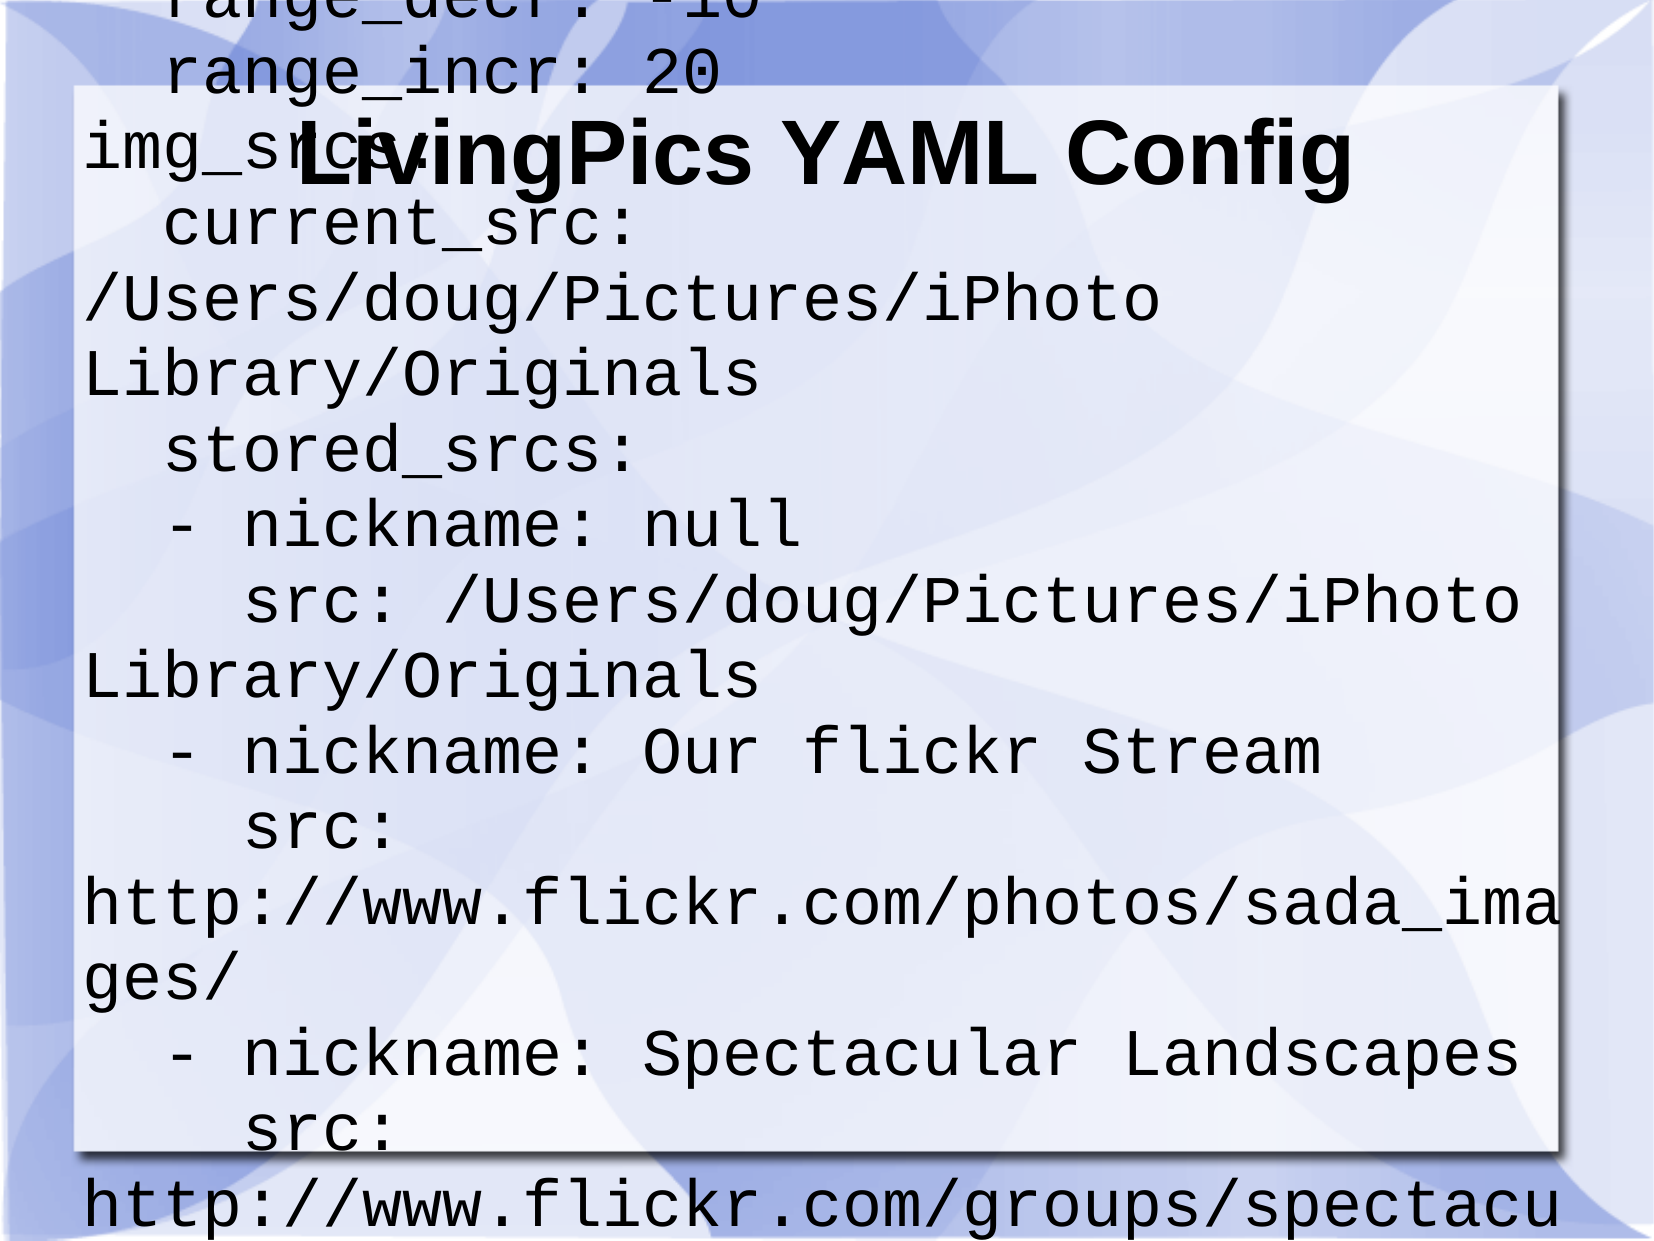

exclude_file: exclusions.yaml
img_selection:
 prob_of_jump: 0.05
 range_decr: -10
 range_incr: 20
img_srcs:
 current_src: /Users/doug/Pictures/iPhoto Library/Originals
 stored_srcs:
 - nickname: null
 src: /Users/doug/Pictures/iPhoto Library/Originals
 - nickname: Our flickr Stream
 src: http://www.flickr.com/photos/sada_images/
 - nickname: Spectacular Landscapes
 src: http://www.flickr.com/groups/spectacular_landscapes/
timing:
 display_secs: 10
 no_show_hrs: 4.0
# LivingPics YAML Config